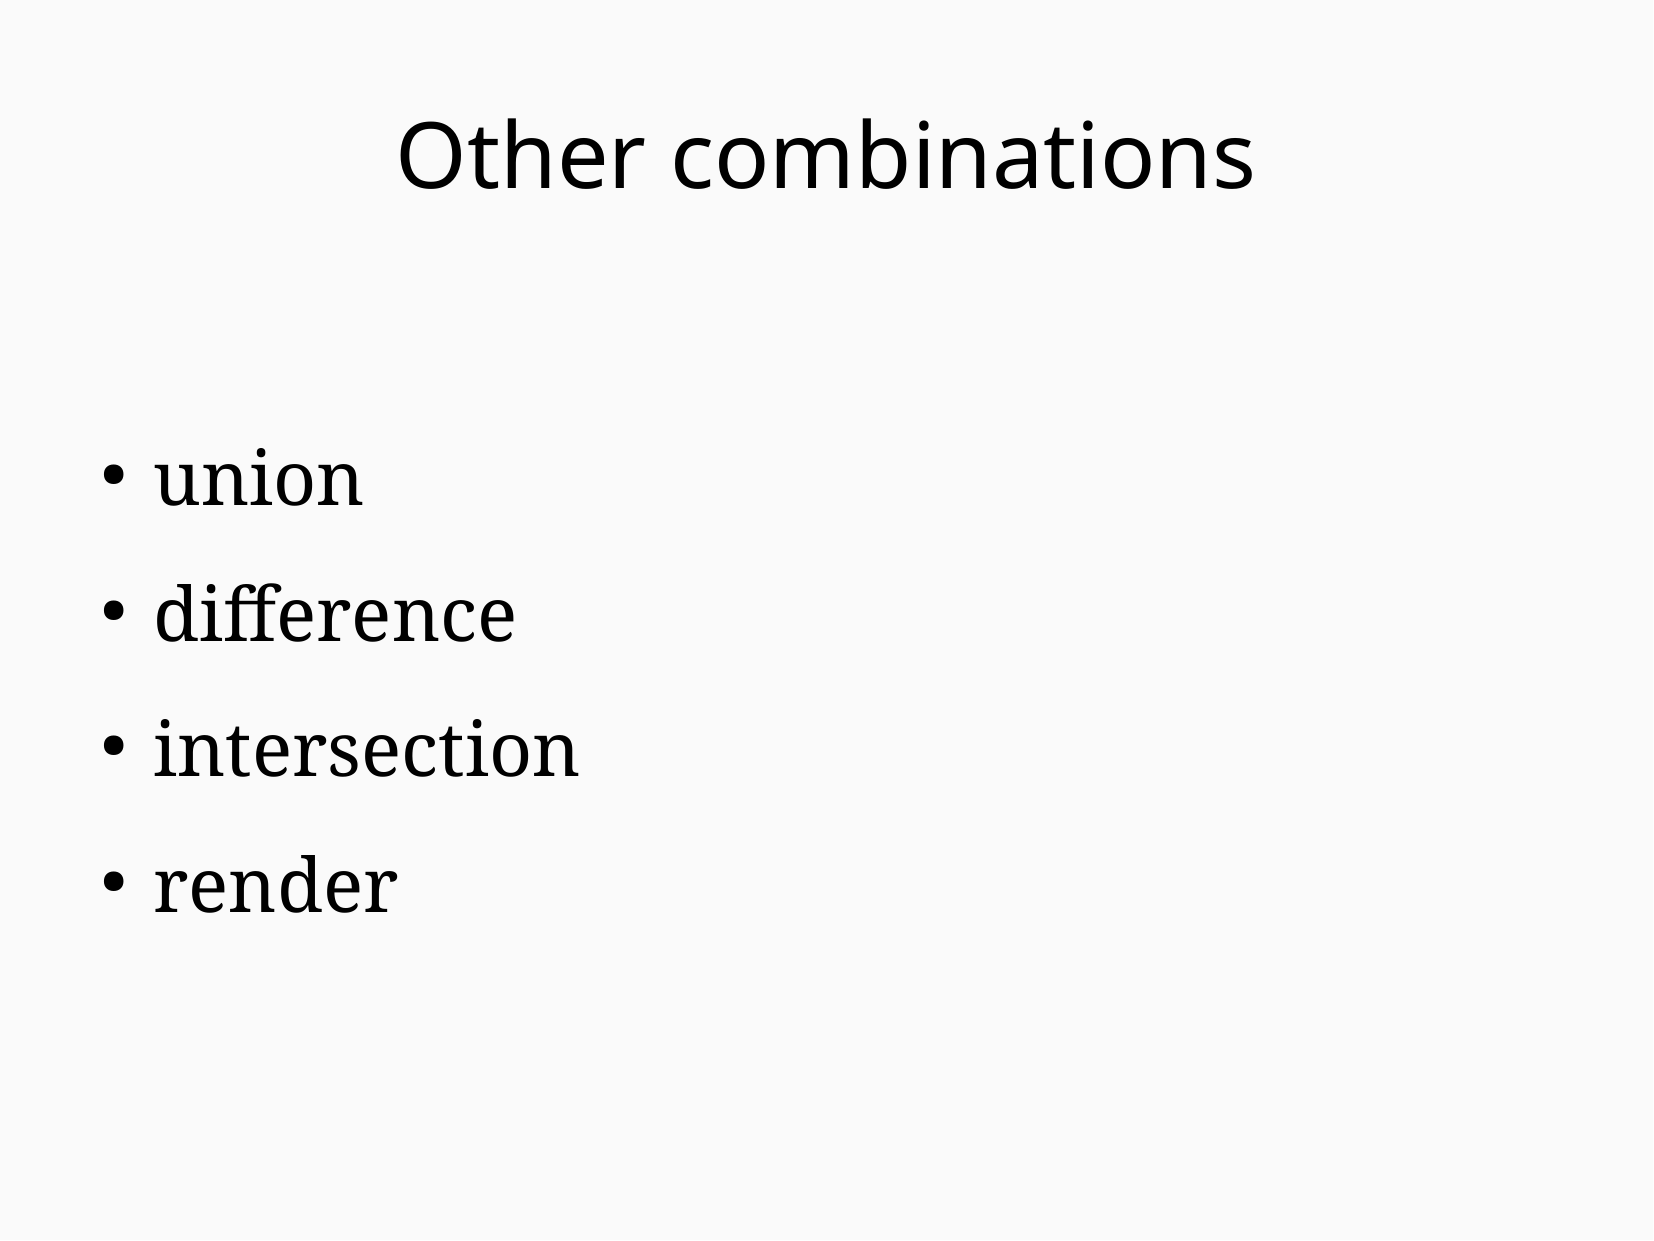

# Other combinations
union
difference
intersection
render